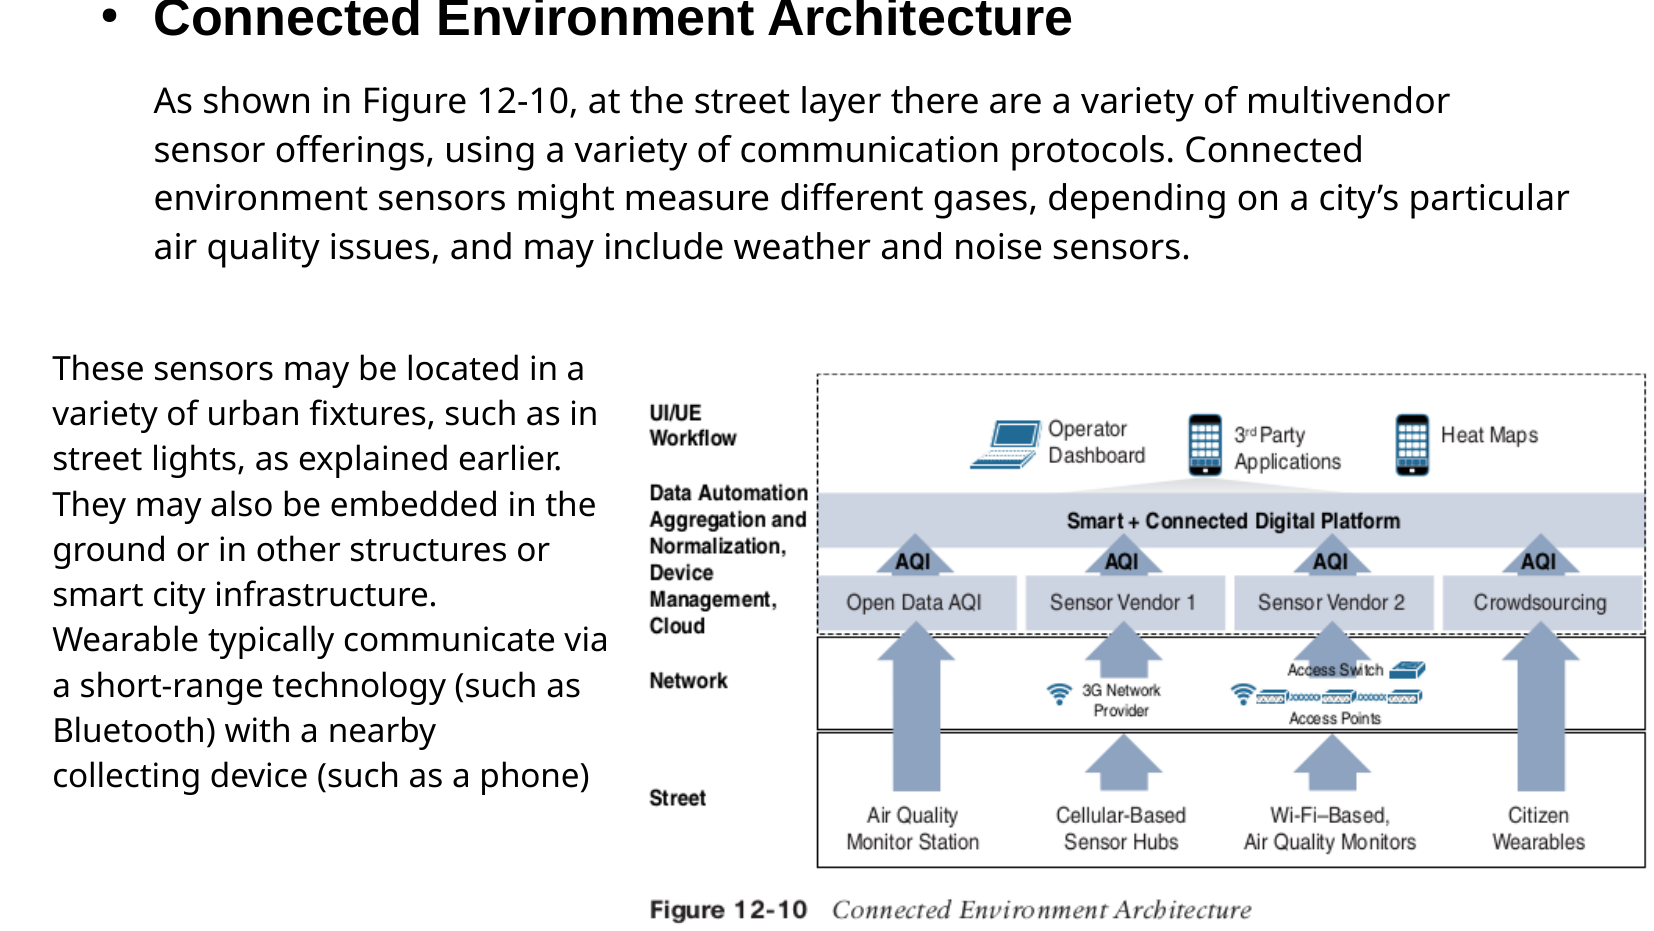

# Connected Environment Architecture
As shown in Figure 12-10, at the street layer there are a variety of multivendor sensor offerings, using a variety of communication protocols. Connected environment sensors might measure different gases, depending on a city’s particular air quality issues, and may include weather and noise sensors.
These sensors may be located in a variety of urban fixtures, such as in street lights, as explained earlier. They may also be embedded in the ground or in other structures or smart city infrastructure.
Wearable typically communicate via a short-range technology (such as Bluetooth) with a nearby
collecting device (such as a phone)